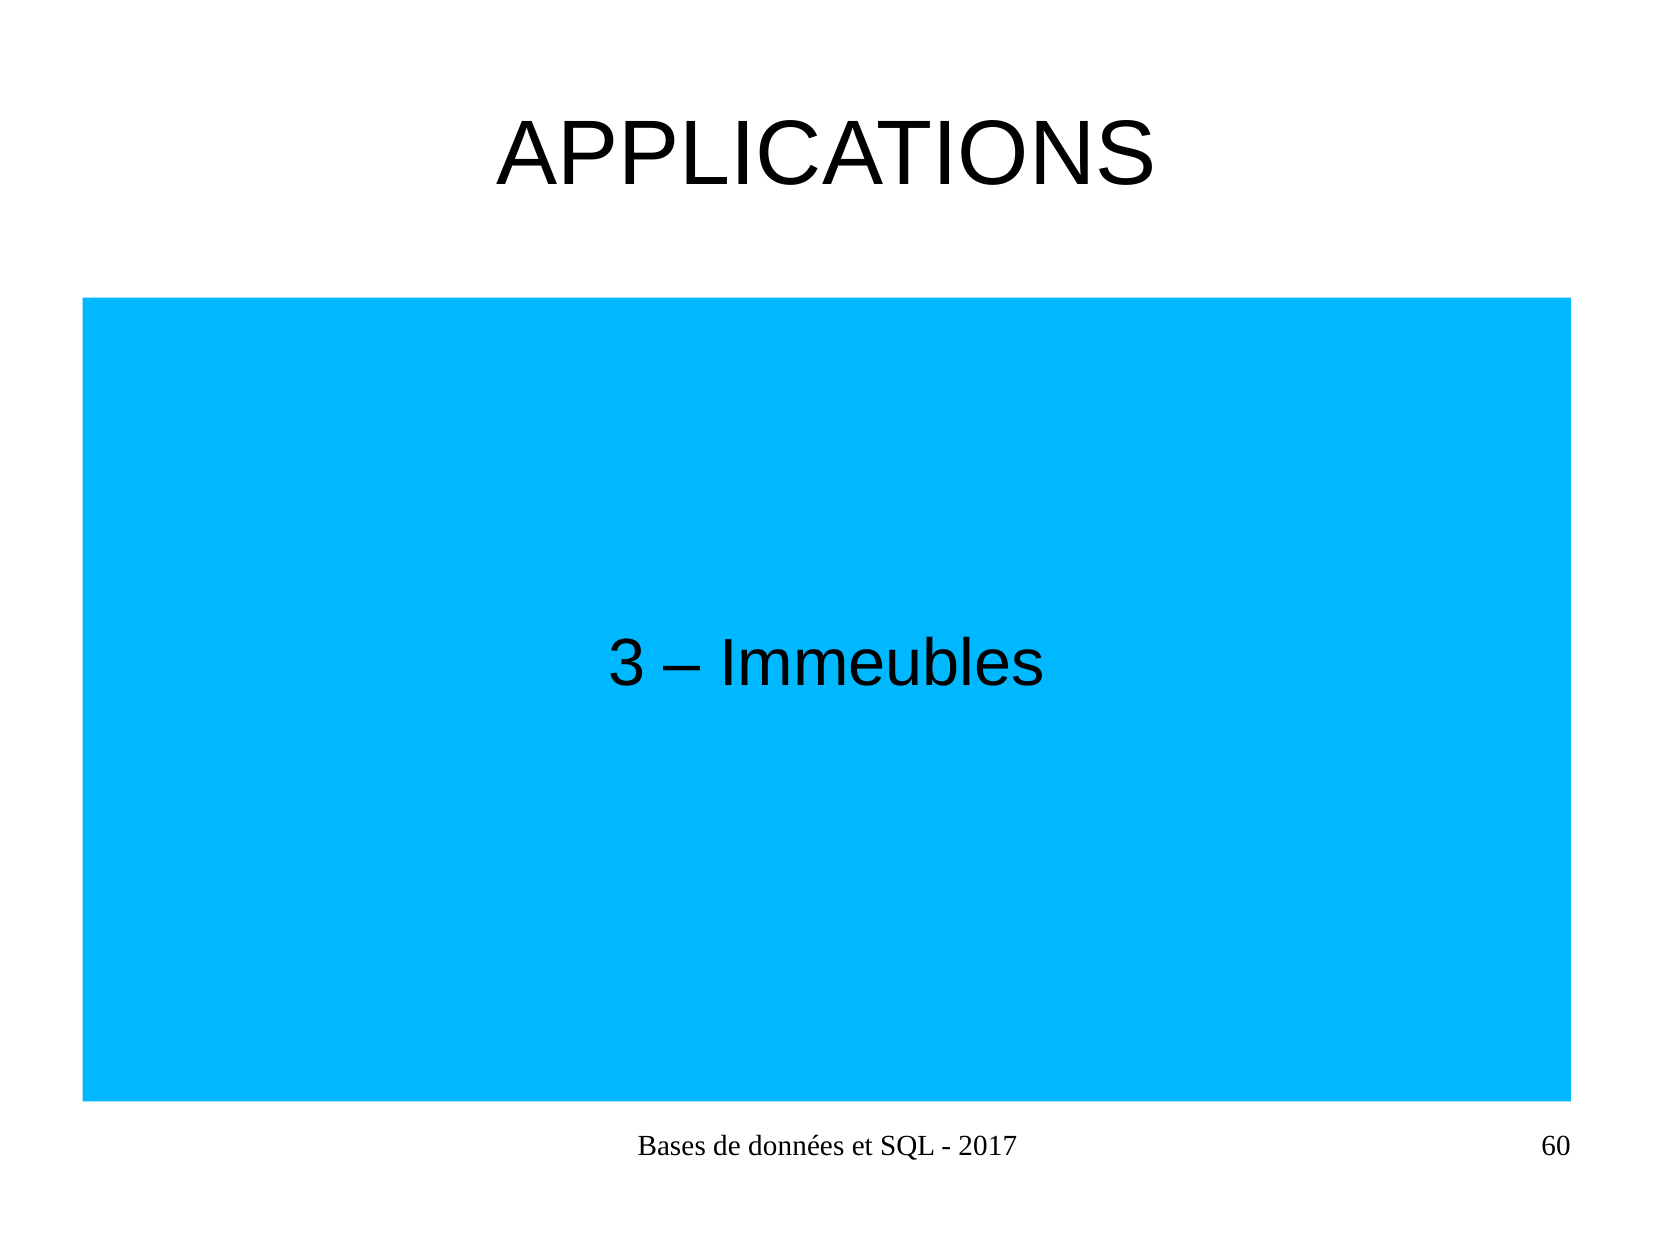

# APPLICATIONS
3 – Immeubles
Bases de données et SQL - 2017
60